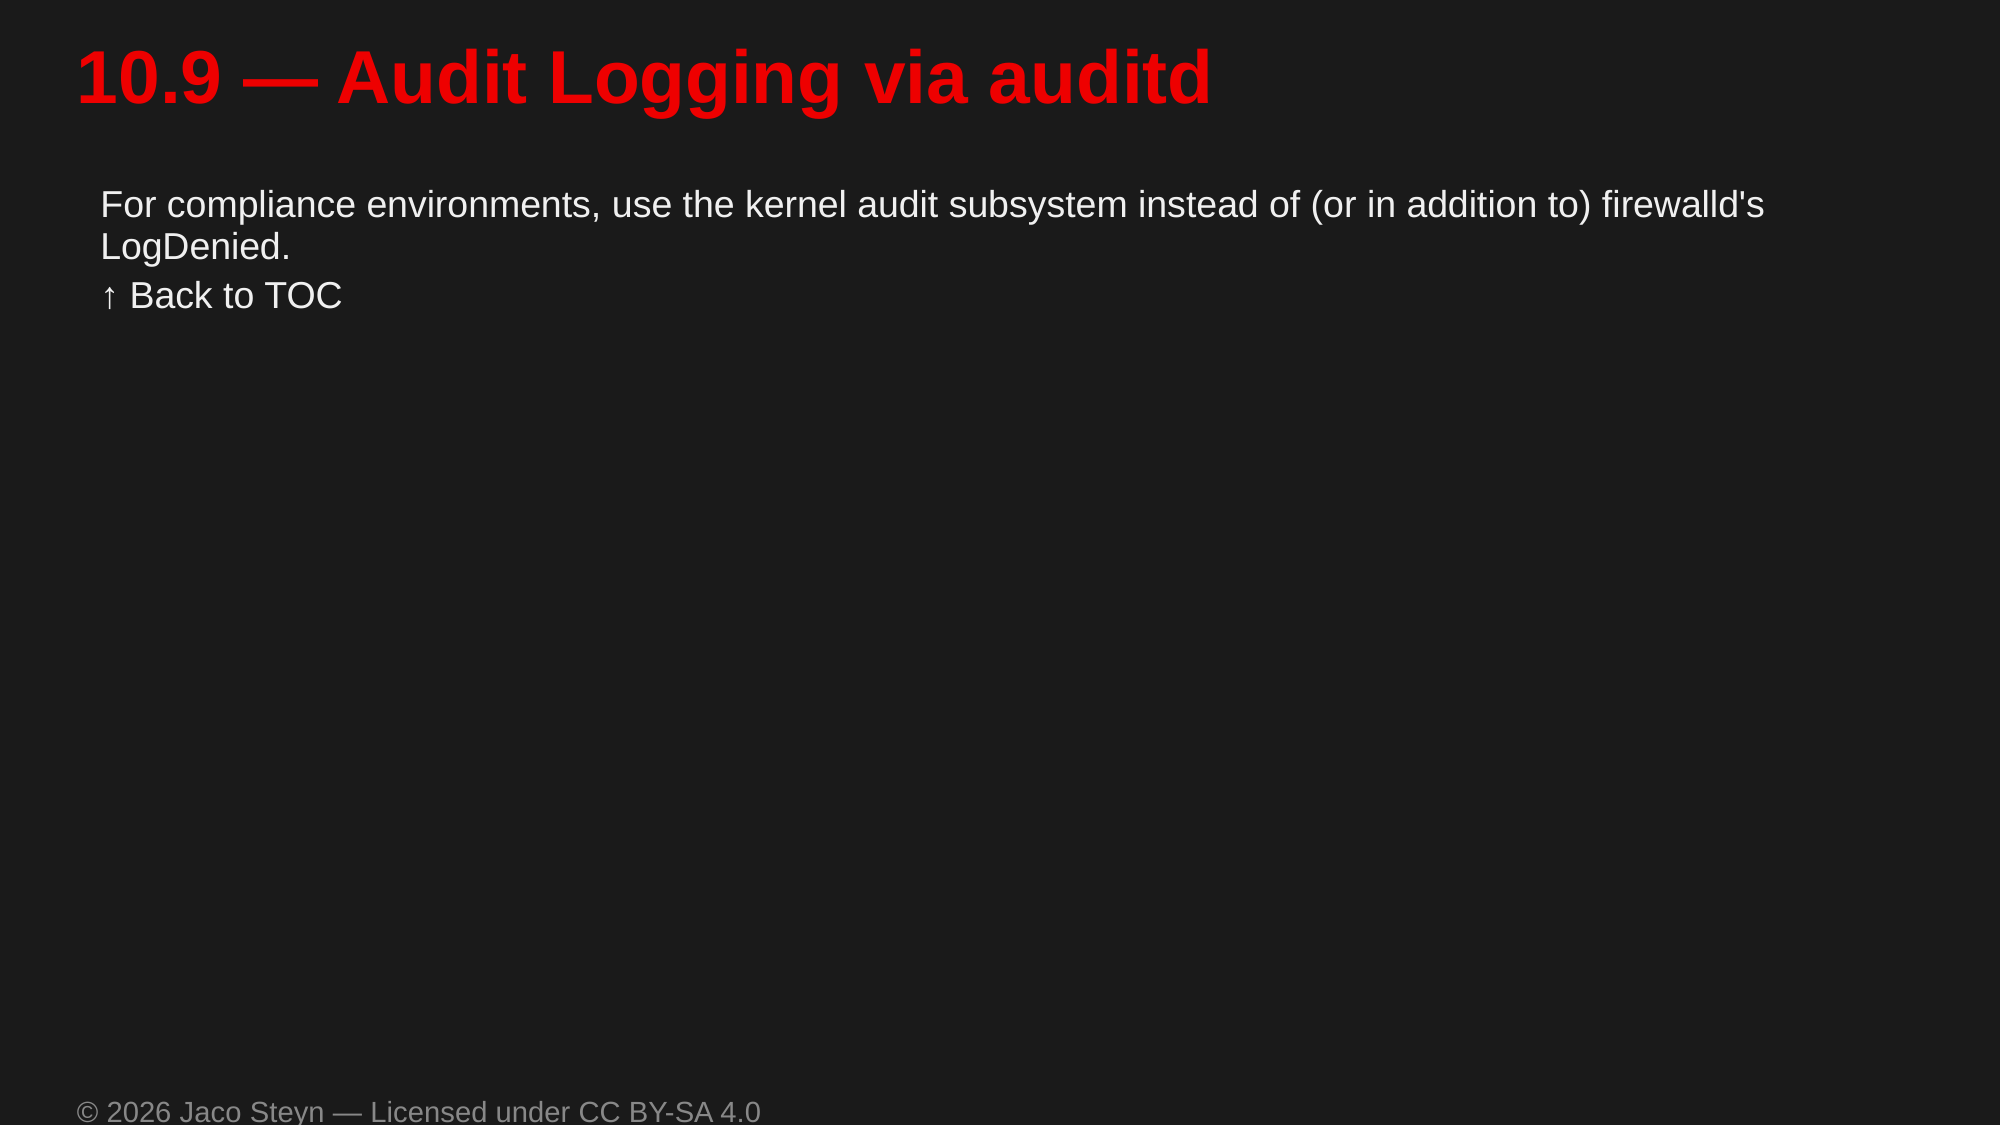

10.9 — Audit Logging via auditd
For compliance environments, use the kernel audit subsystem instead of (or in addition to) firewalld's LogDenied.
↑ Back to TOC
© 2026 Jaco Steyn — Licensed under CC BY-SA 4.0